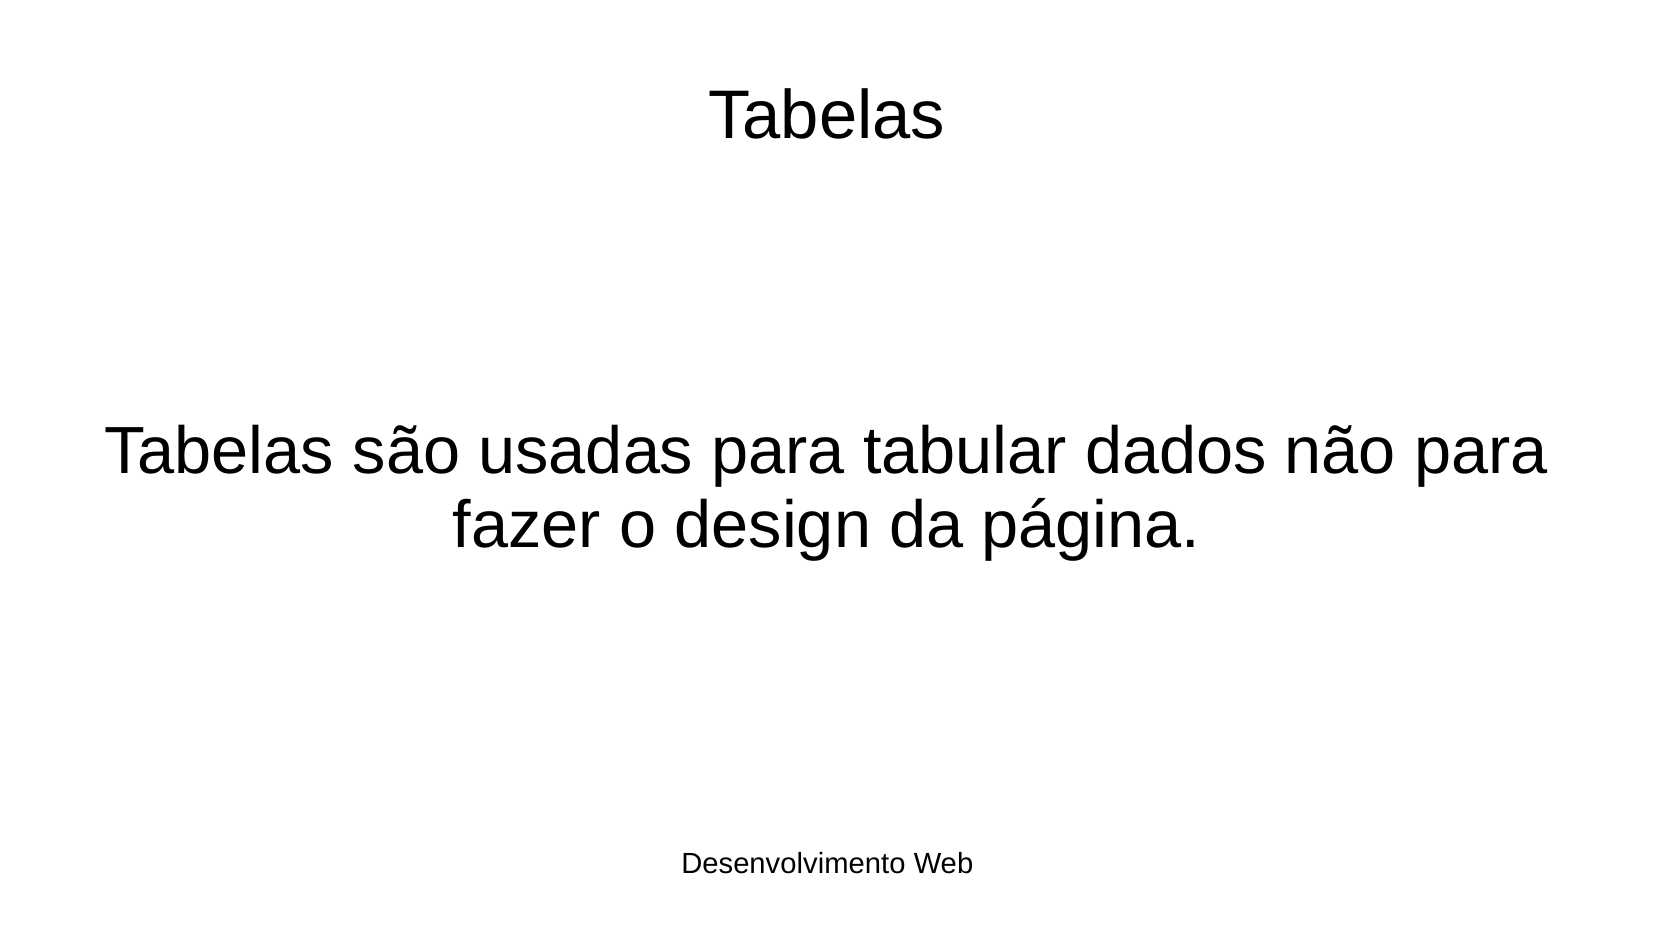

# Tabelas
Tabelas são usadas para tabular dados não para fazer o design da página.
Desenvolvimento Web